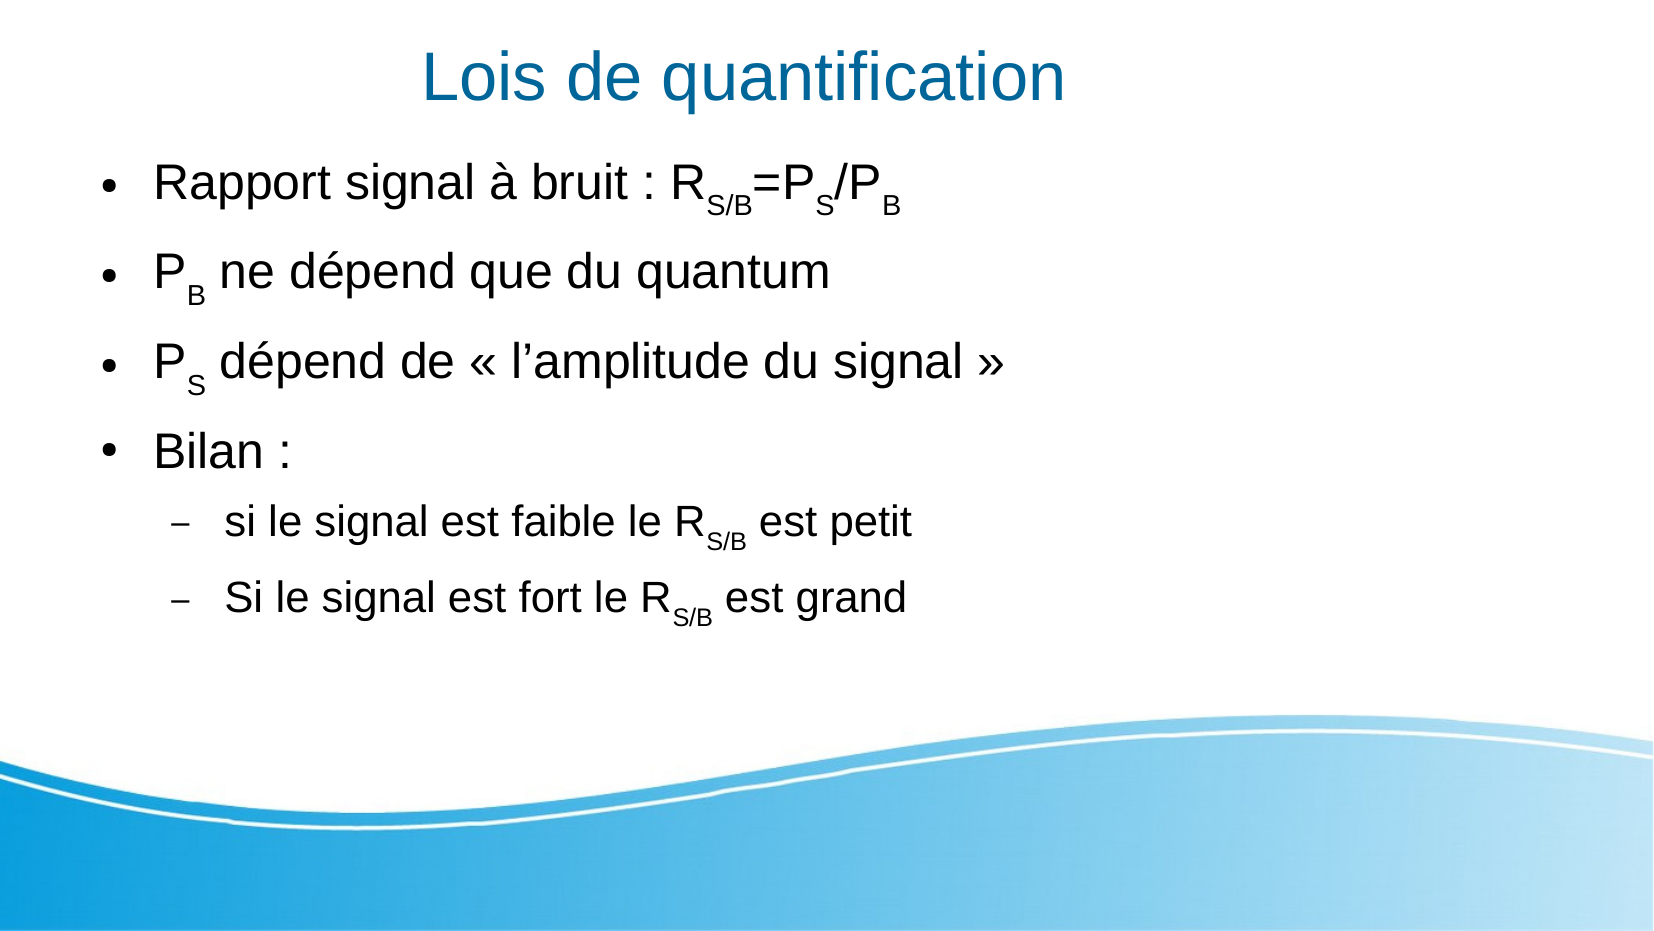

# Lois de quantification
Rapport signal à bruit : RS/B=PS/PB
PB ne dépend que du quantum
PS dépend de « l’amplitude du signal »
Bilan :
si le signal est faible le RS/B est petit
Si le signal est fort le RS/B est grand